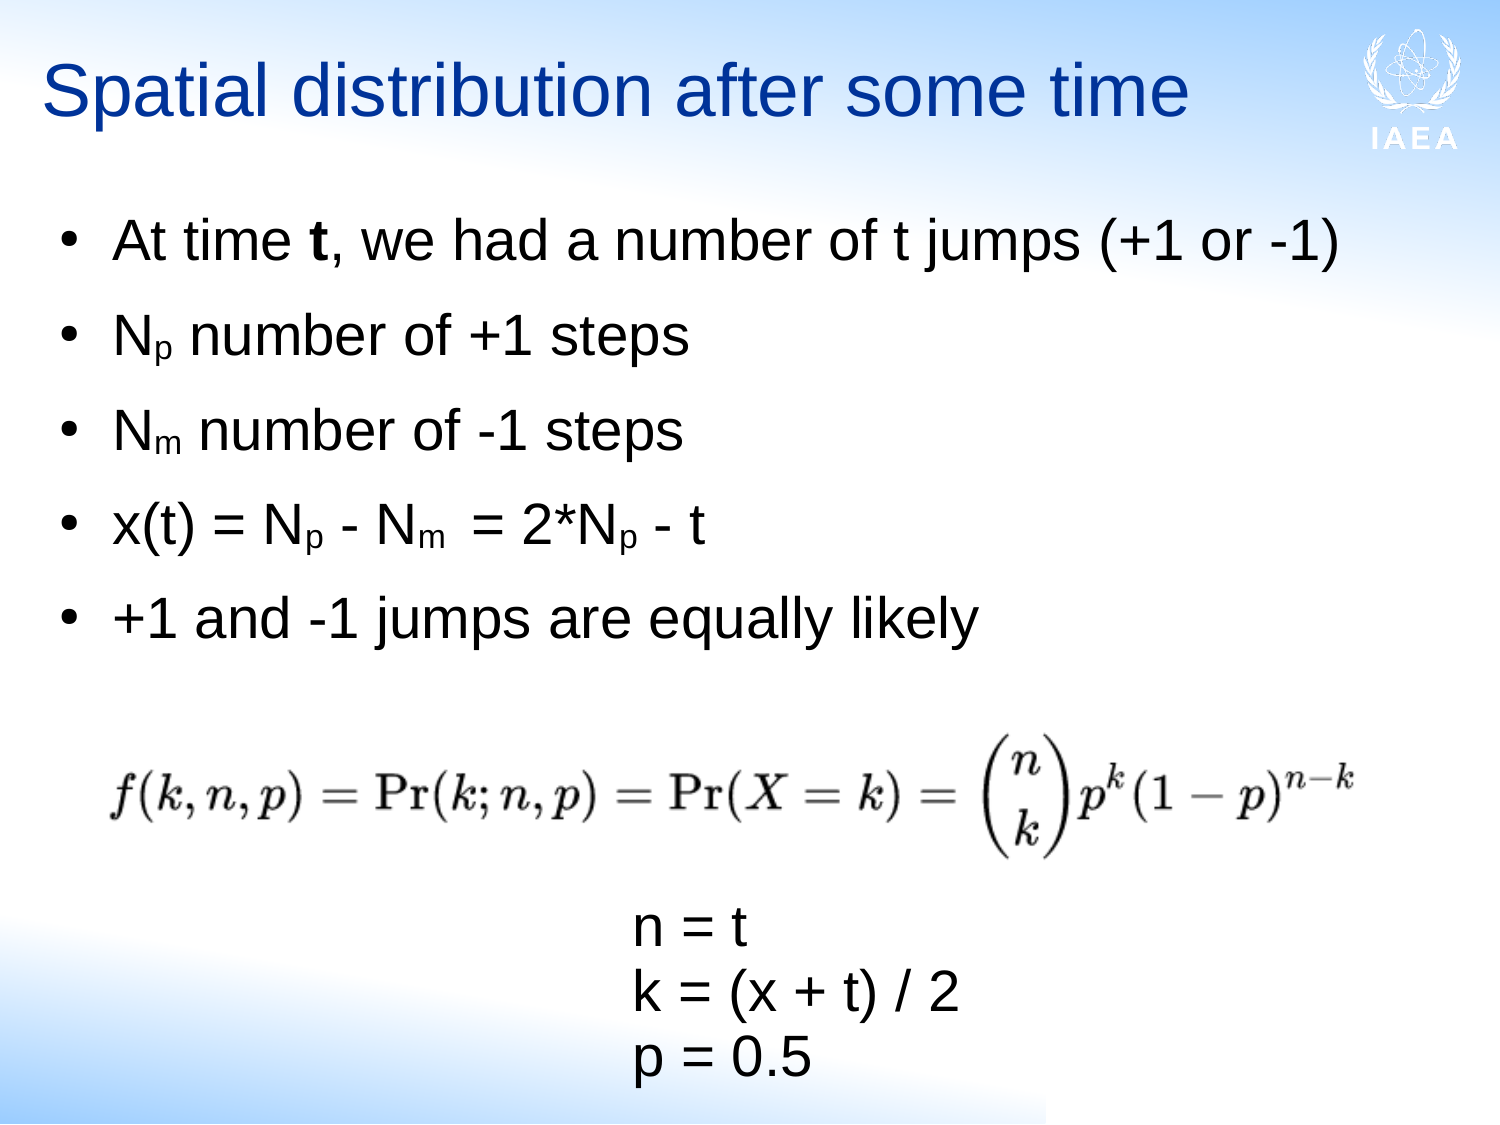

# Spatial distribution after some time
At time t, we had a number of t jumps (+1 or -1)
Np number of +1 steps
Nm number of -1 steps
x(t) = Np - Nm = 2*Np - t
+1 and -1 jumps are equally likely
n = t
k = (x + t) / 2
p = 0.5